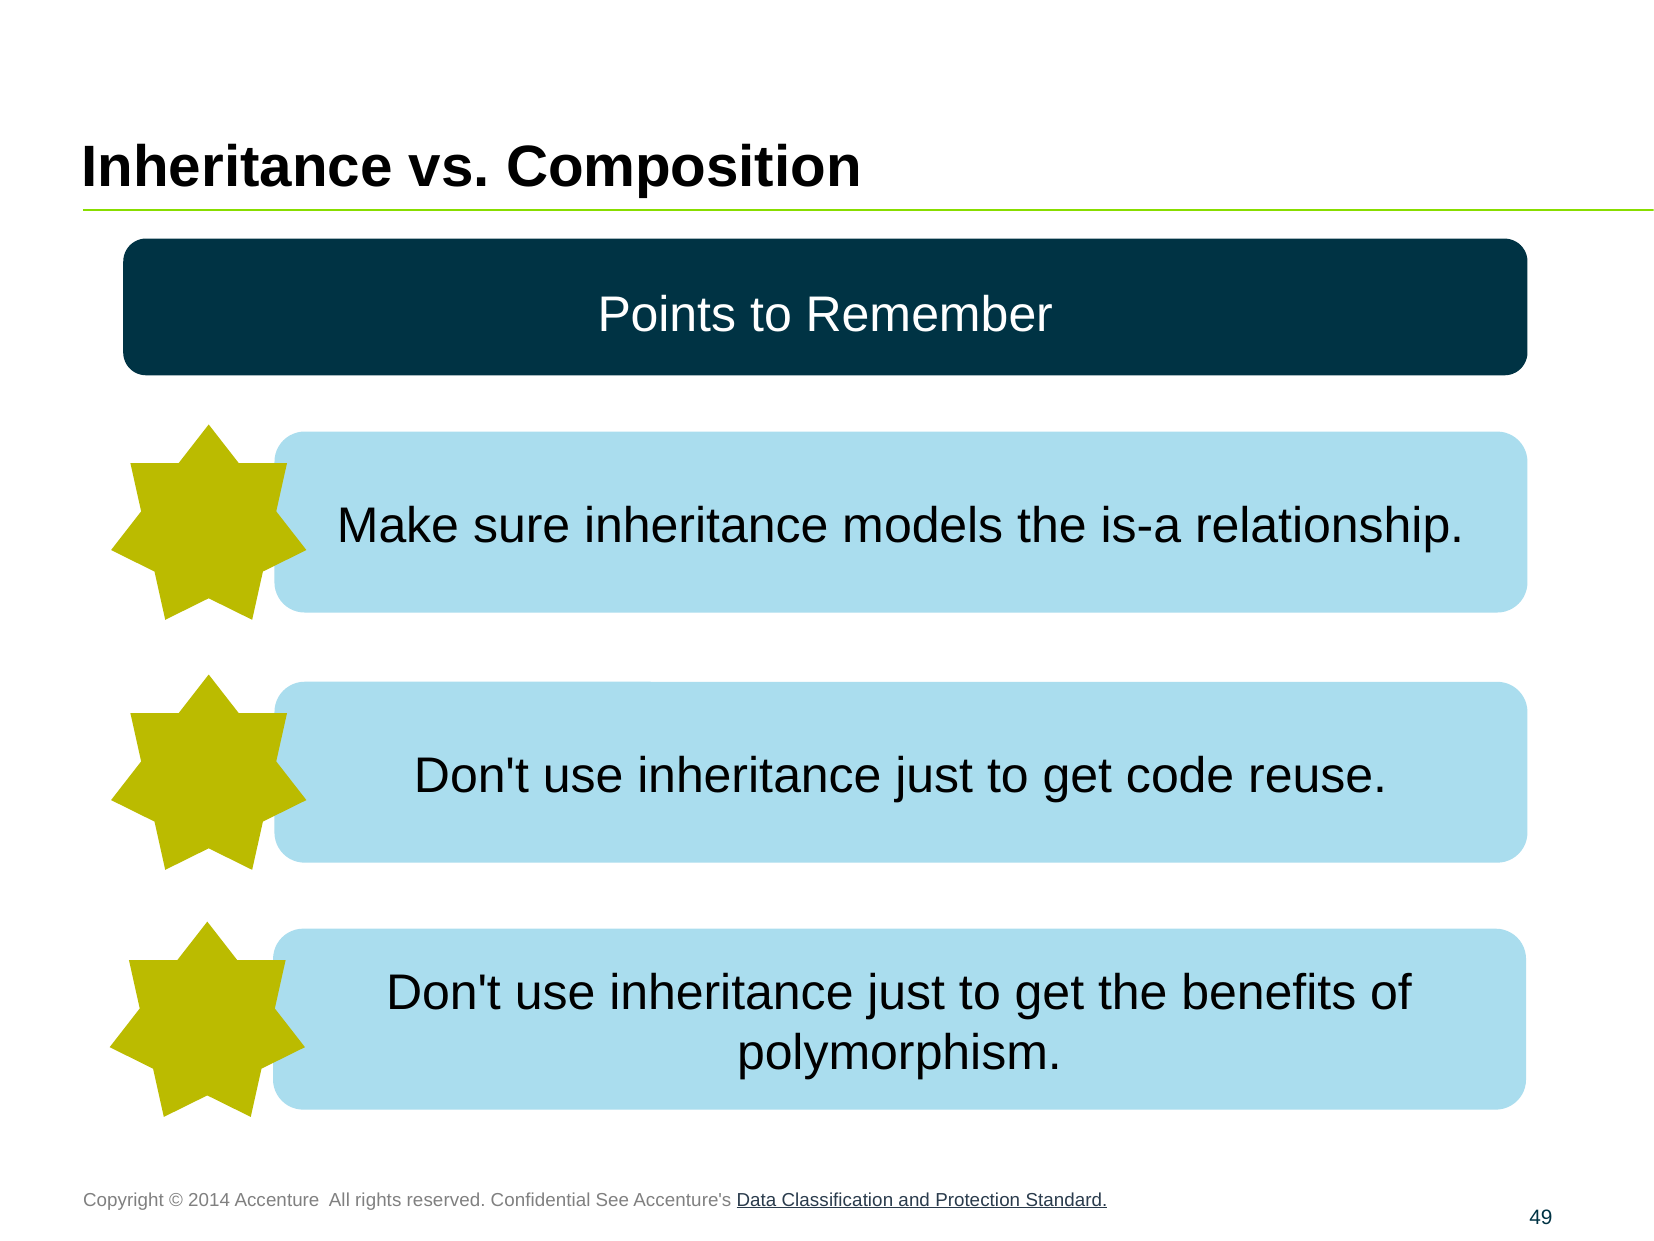

# Inheritance vs. Composition
Points to Remember
Make sure inheritance models the is-a relationship.
Don't use inheritance just to get code reuse.
Don't use inheritance just to get the benefits of polymorphism.
49